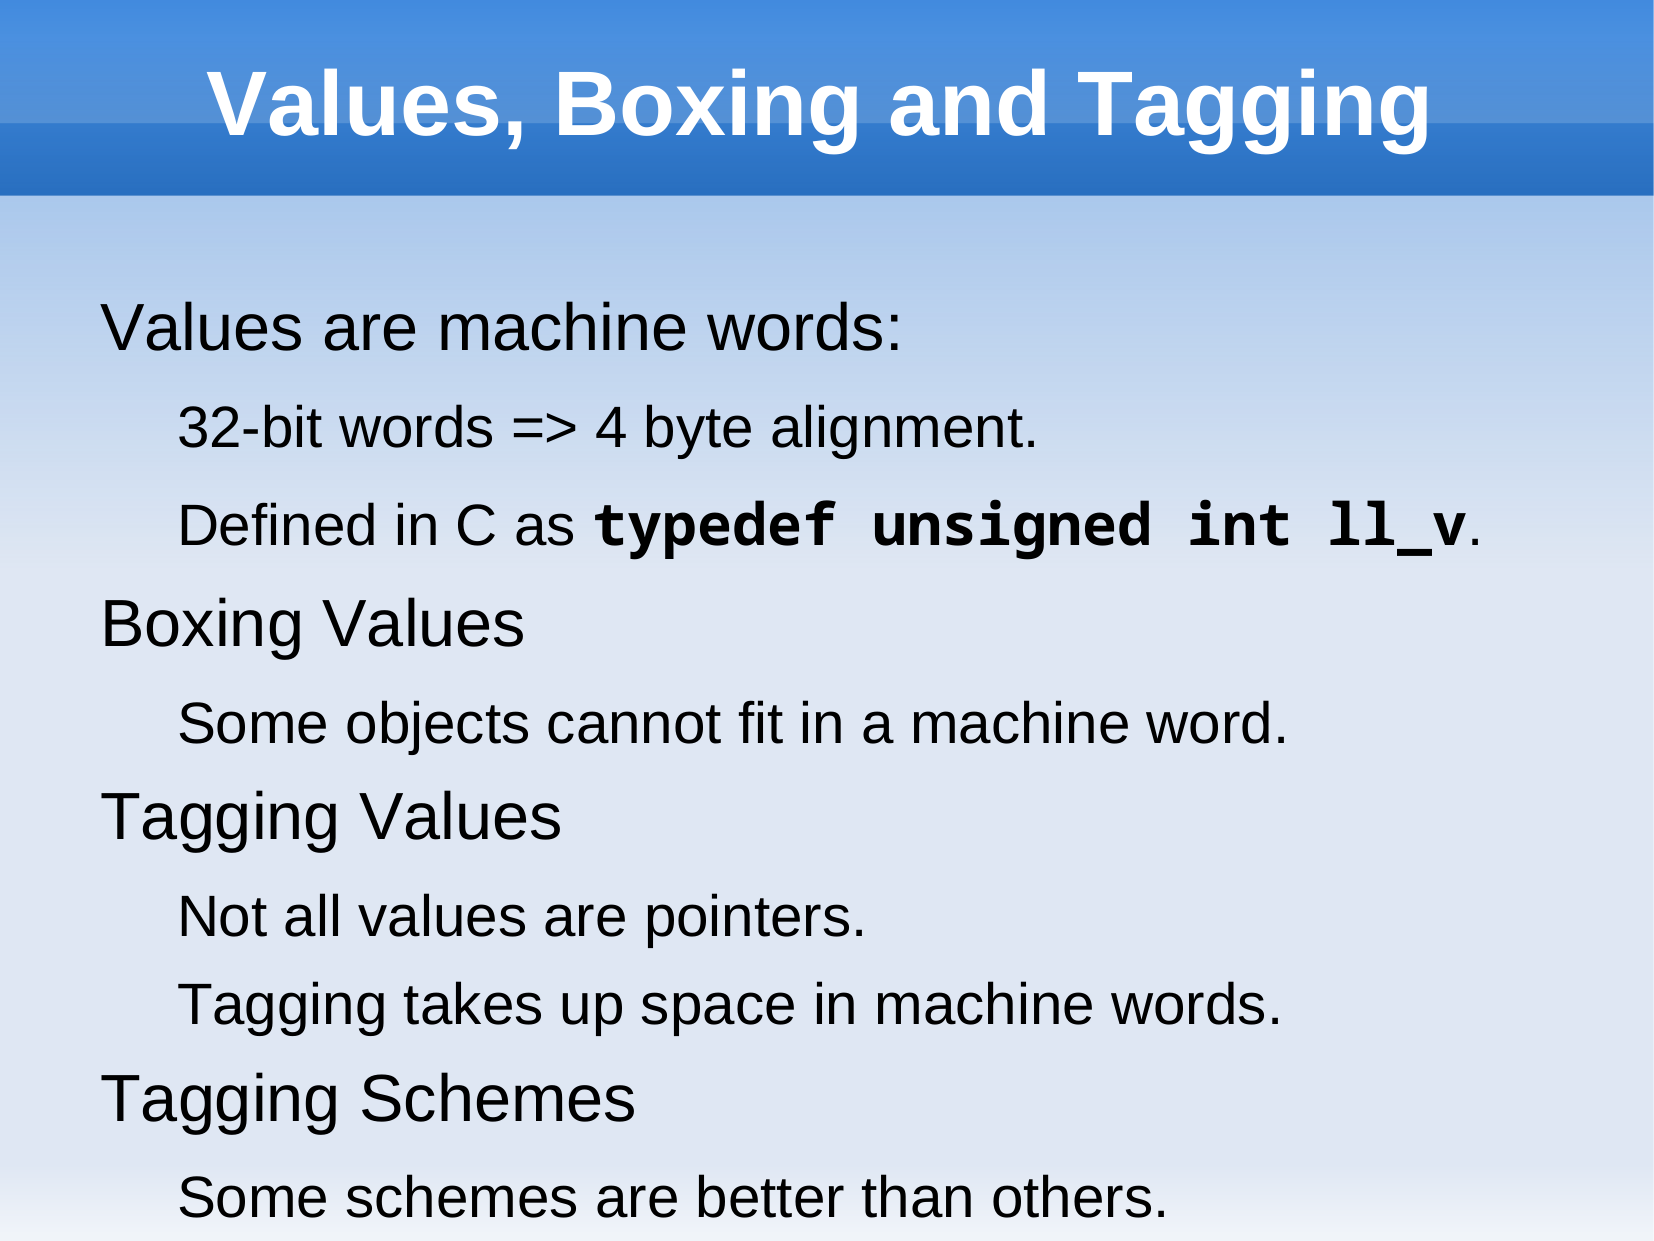

# Values, Boxing and Tagging
Values are machine words:
32-bit words => 4 byte alignment.
Defined in C as typedef unsigned int ll_v.
Boxing Values
Some objects cannot fit in a machine word.
Tagging Values
Not all values are pointers.
Tagging takes up space in machine words.
Tagging Schemes
Some schemes are better than others.